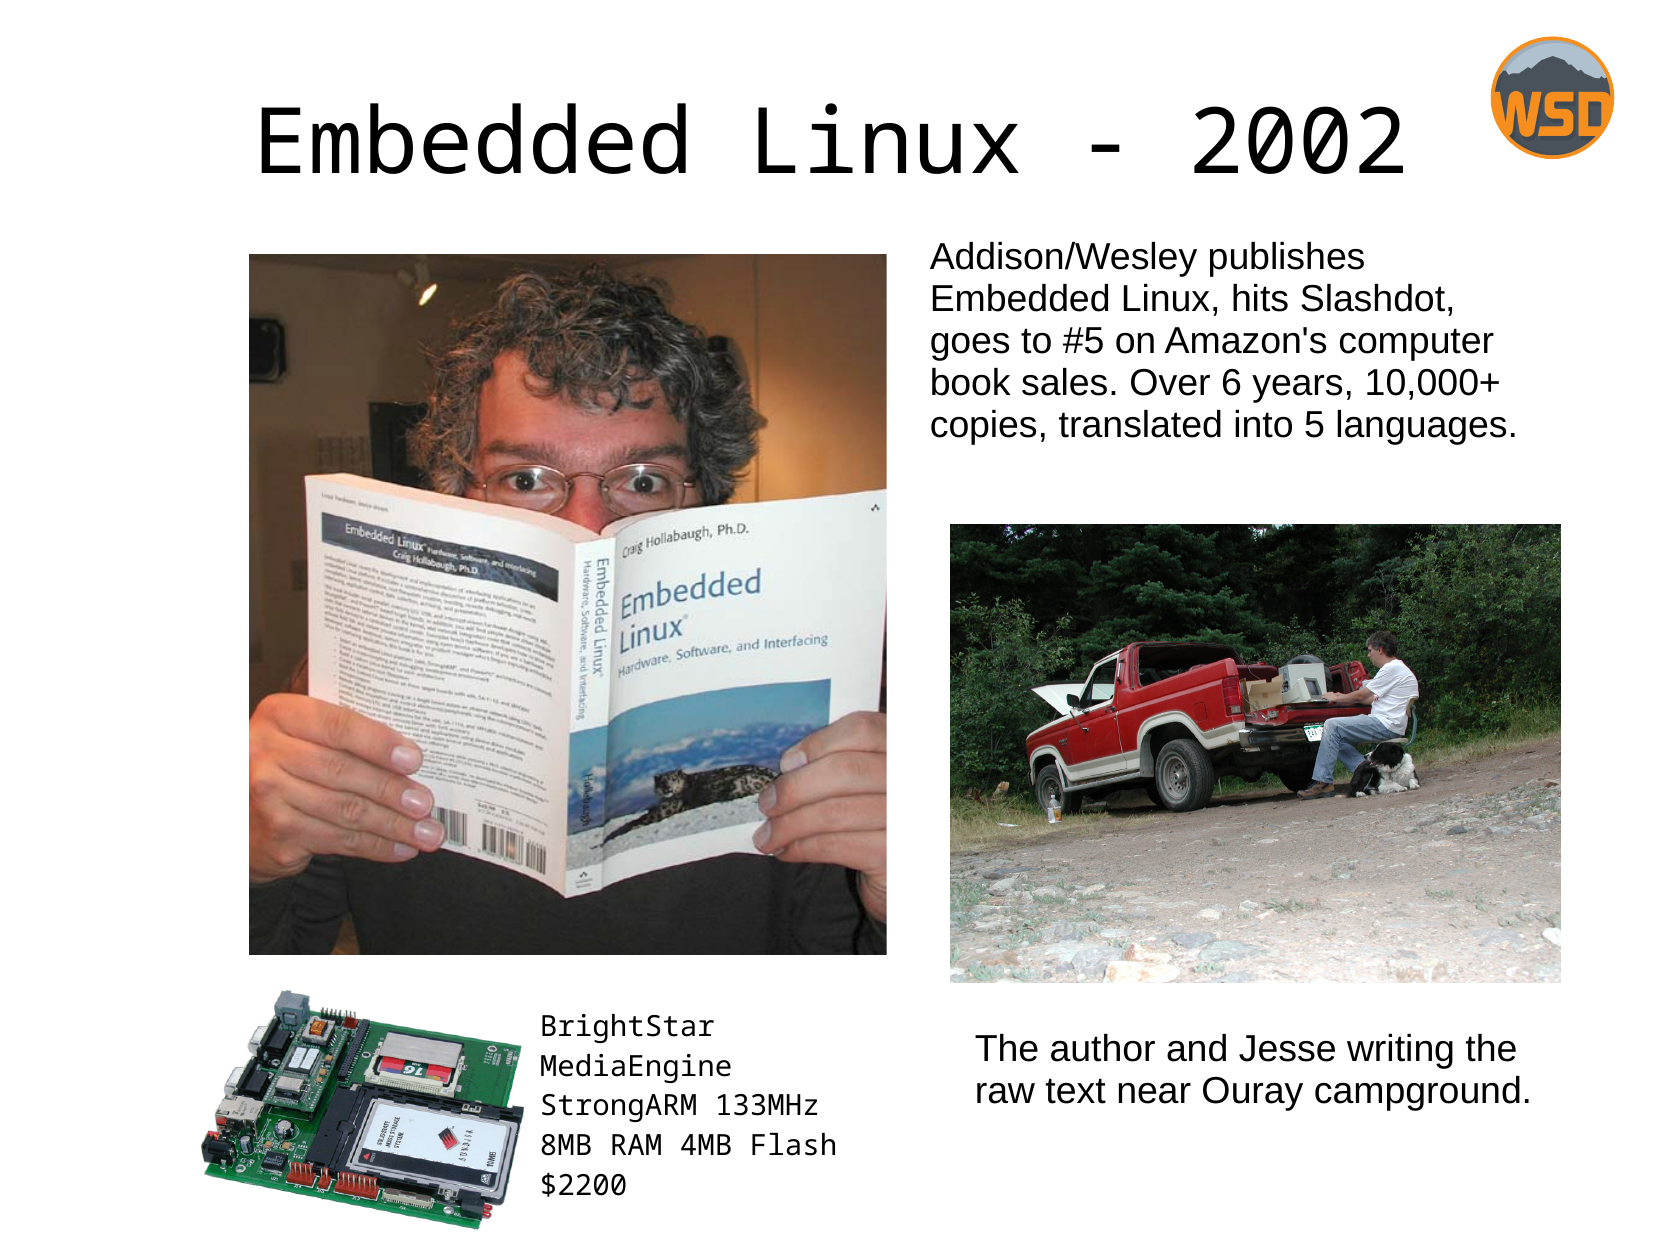

# Embedded Linux - 2002
Addison/Wesley publishes Embedded Linux, hits Slashdot, goes to #5 on Amazon's computer book sales. Over 6 years, 10,000+ copies, translated into 5 languages.
BrightStar
MediaEngine
StrongARM 133MHz
8MB RAM 4MB Flash
$2200
The author and Jesse writing the raw text near Ouray campground.